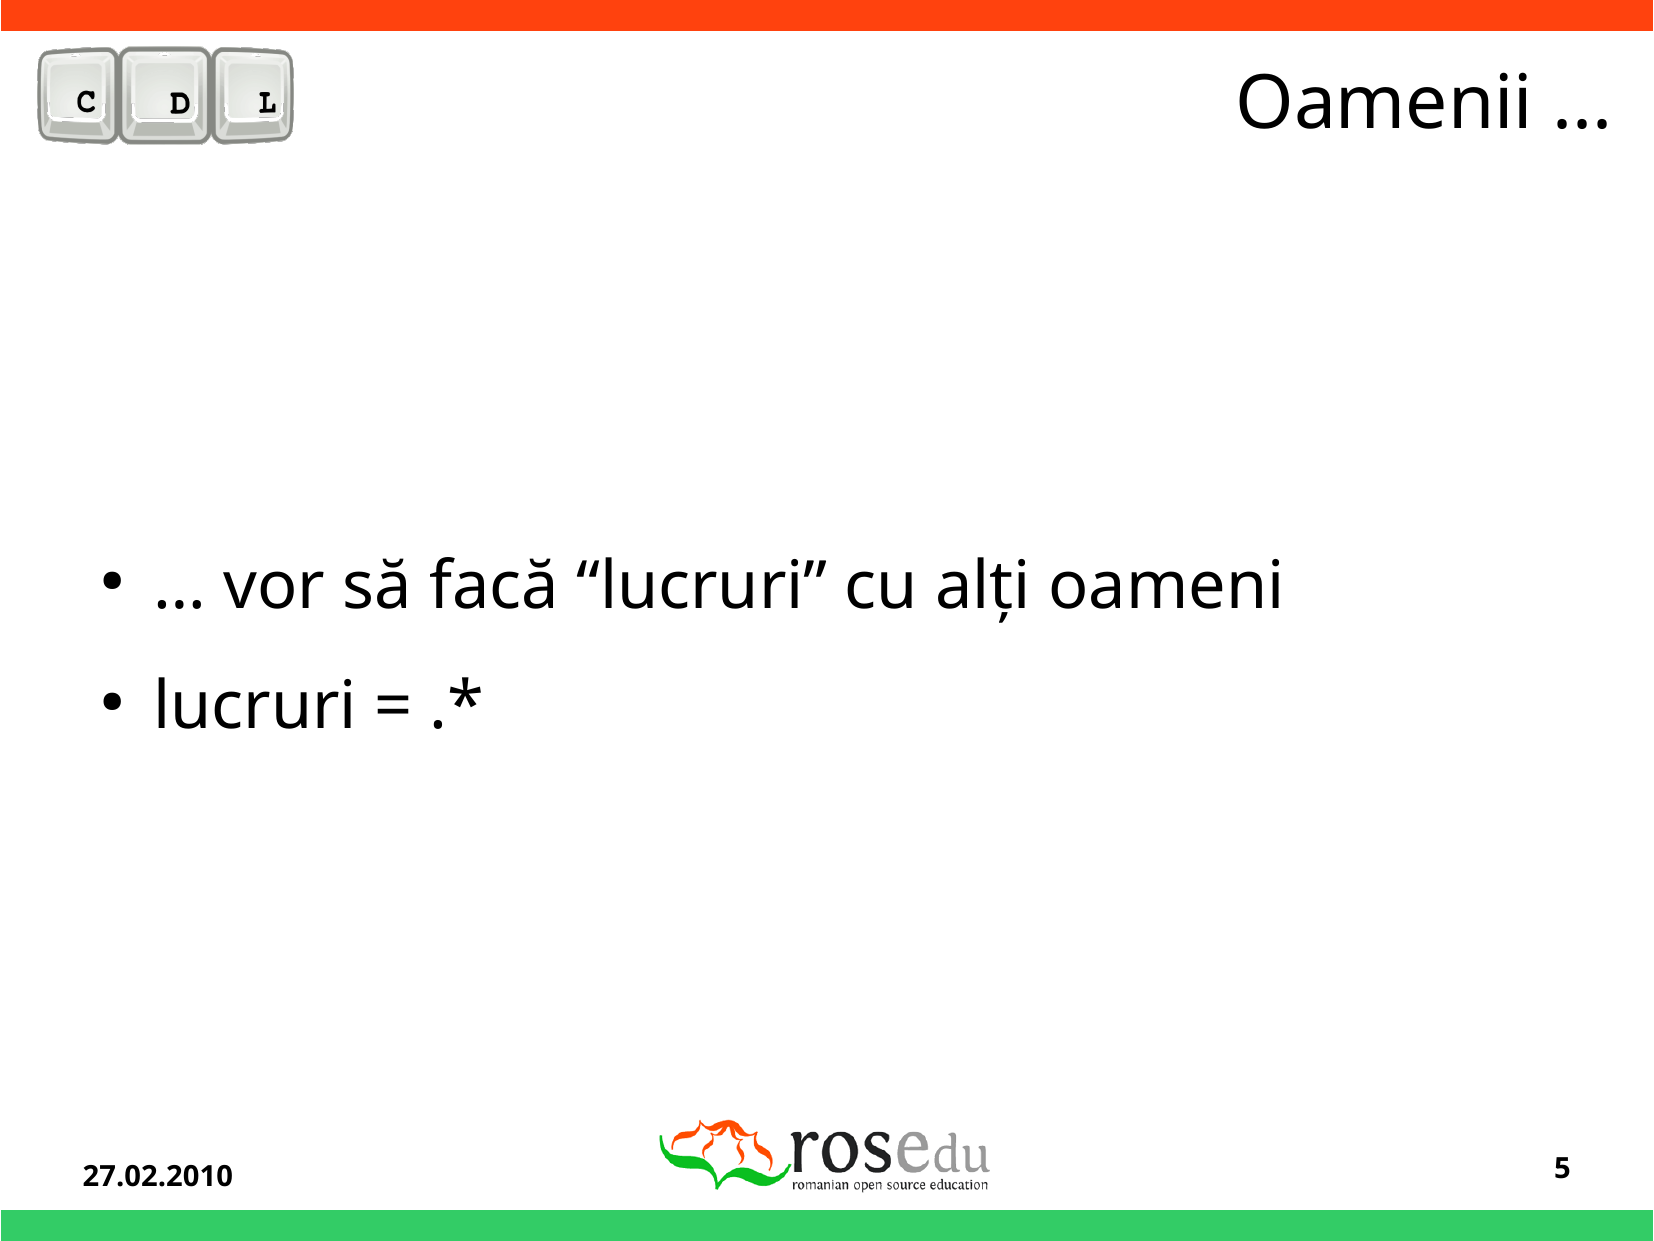

# Oamenii ...
… vor să facă “lucruri” cu alți oameni
lucruri = .*
5
27.02.2010